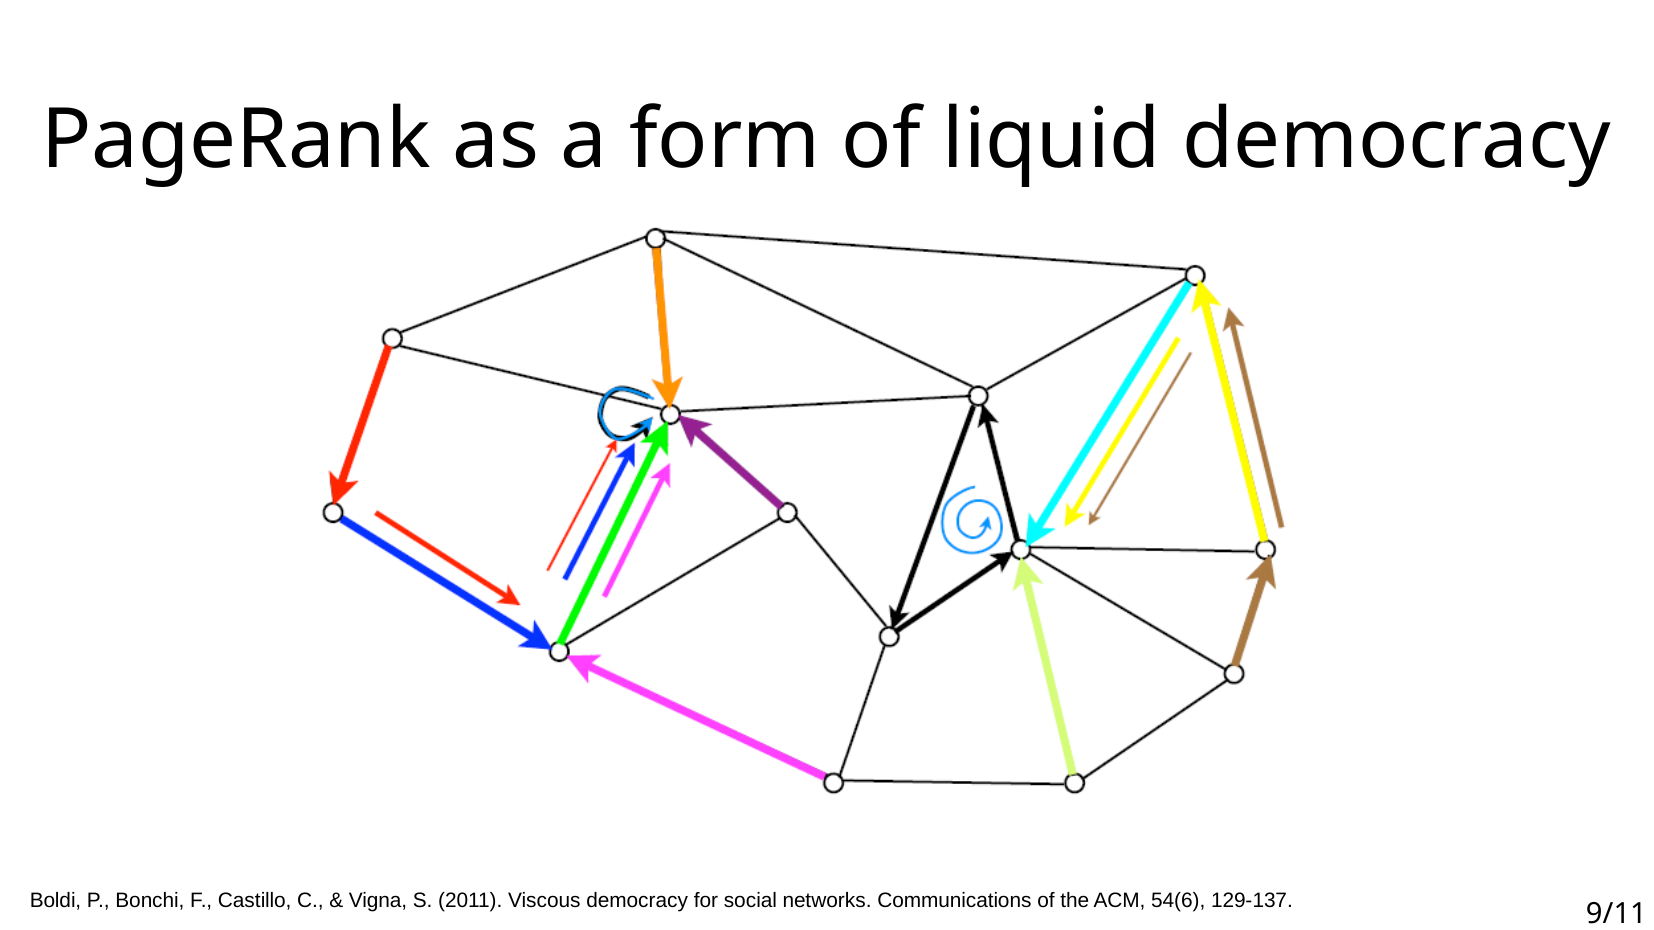

# PageRank as a form of liquid democracy
Boldi, P., Bonchi, F., Castillo, C., & Vigna, S. (2011). Viscous democracy for social networks. Communications of the ACM, 54(6), 129-137.
9